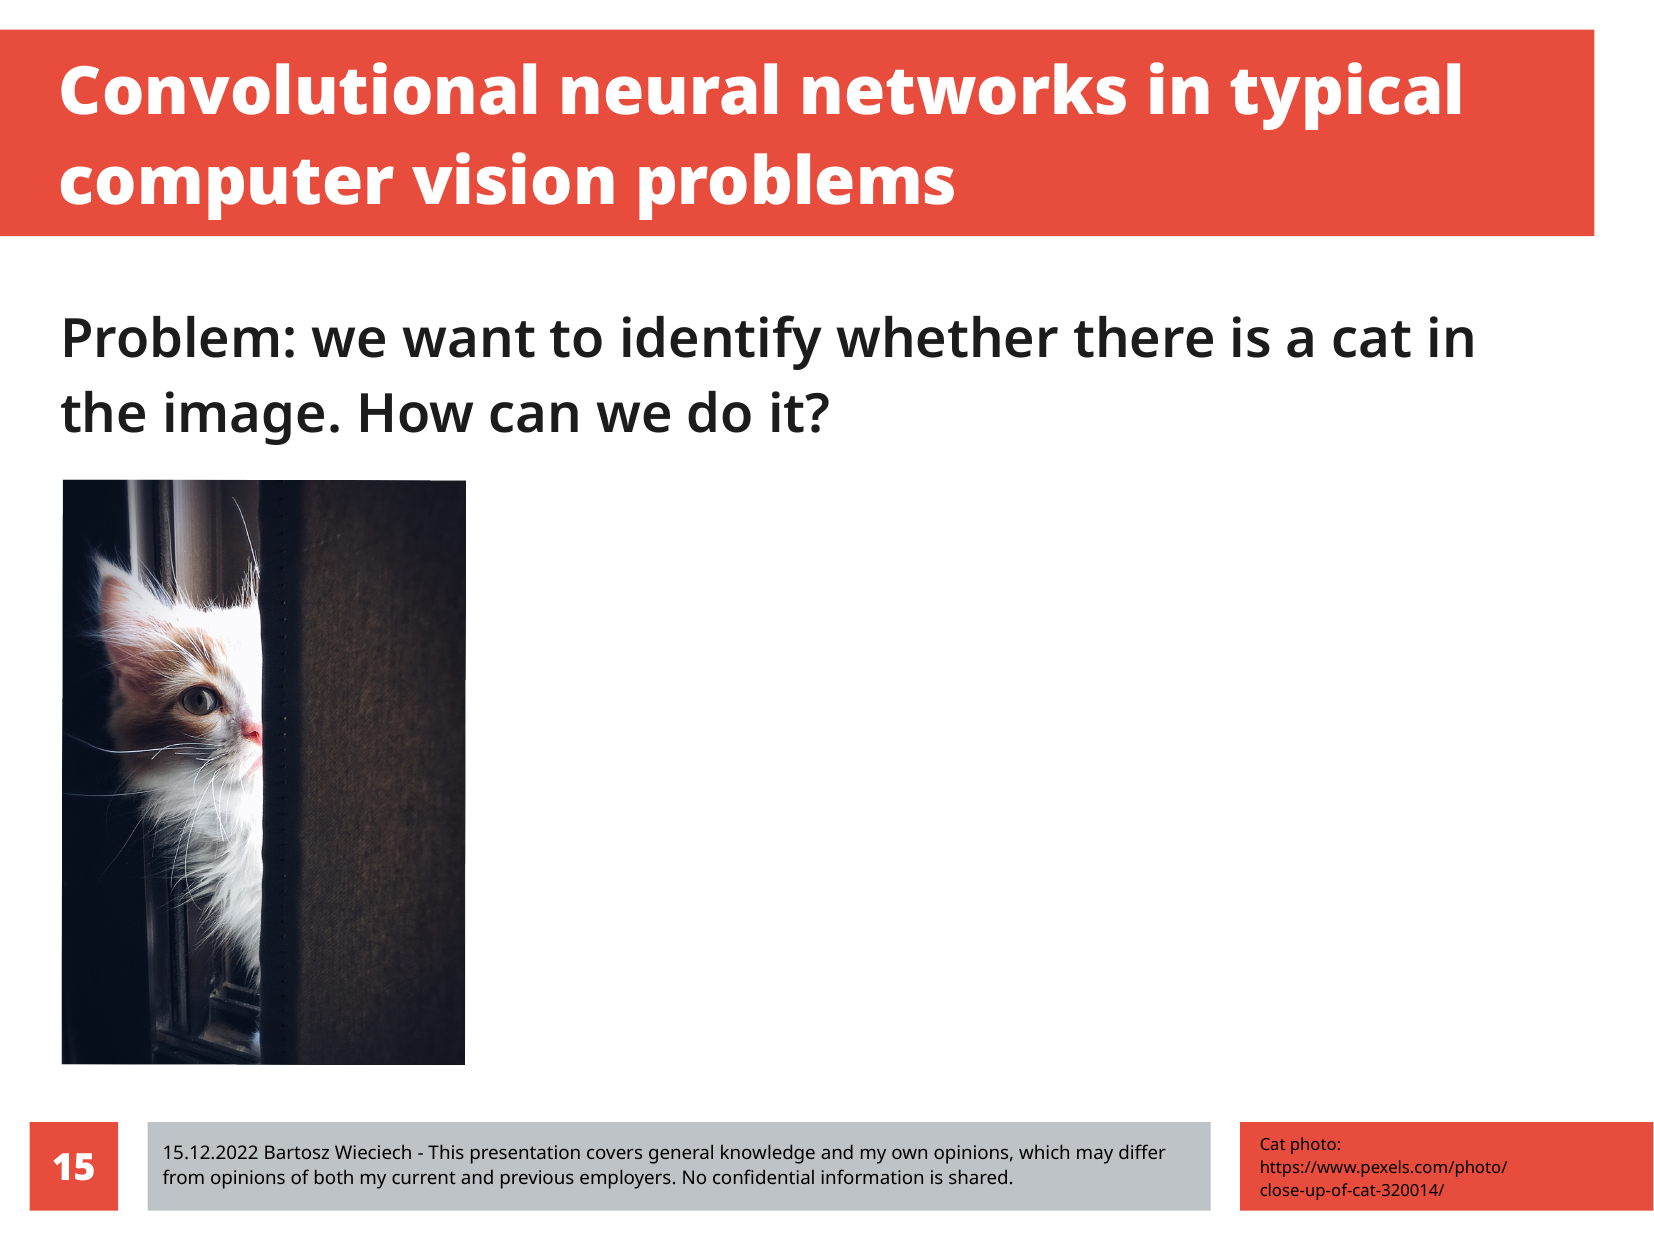

# Convolutional neural networks in typical computer vision problems
Problem: we want to identify whether there is a cat in the image. How can we do it?
15
Cat photo:
https://www.pexels.com/photo/close-up-of-cat-320014/